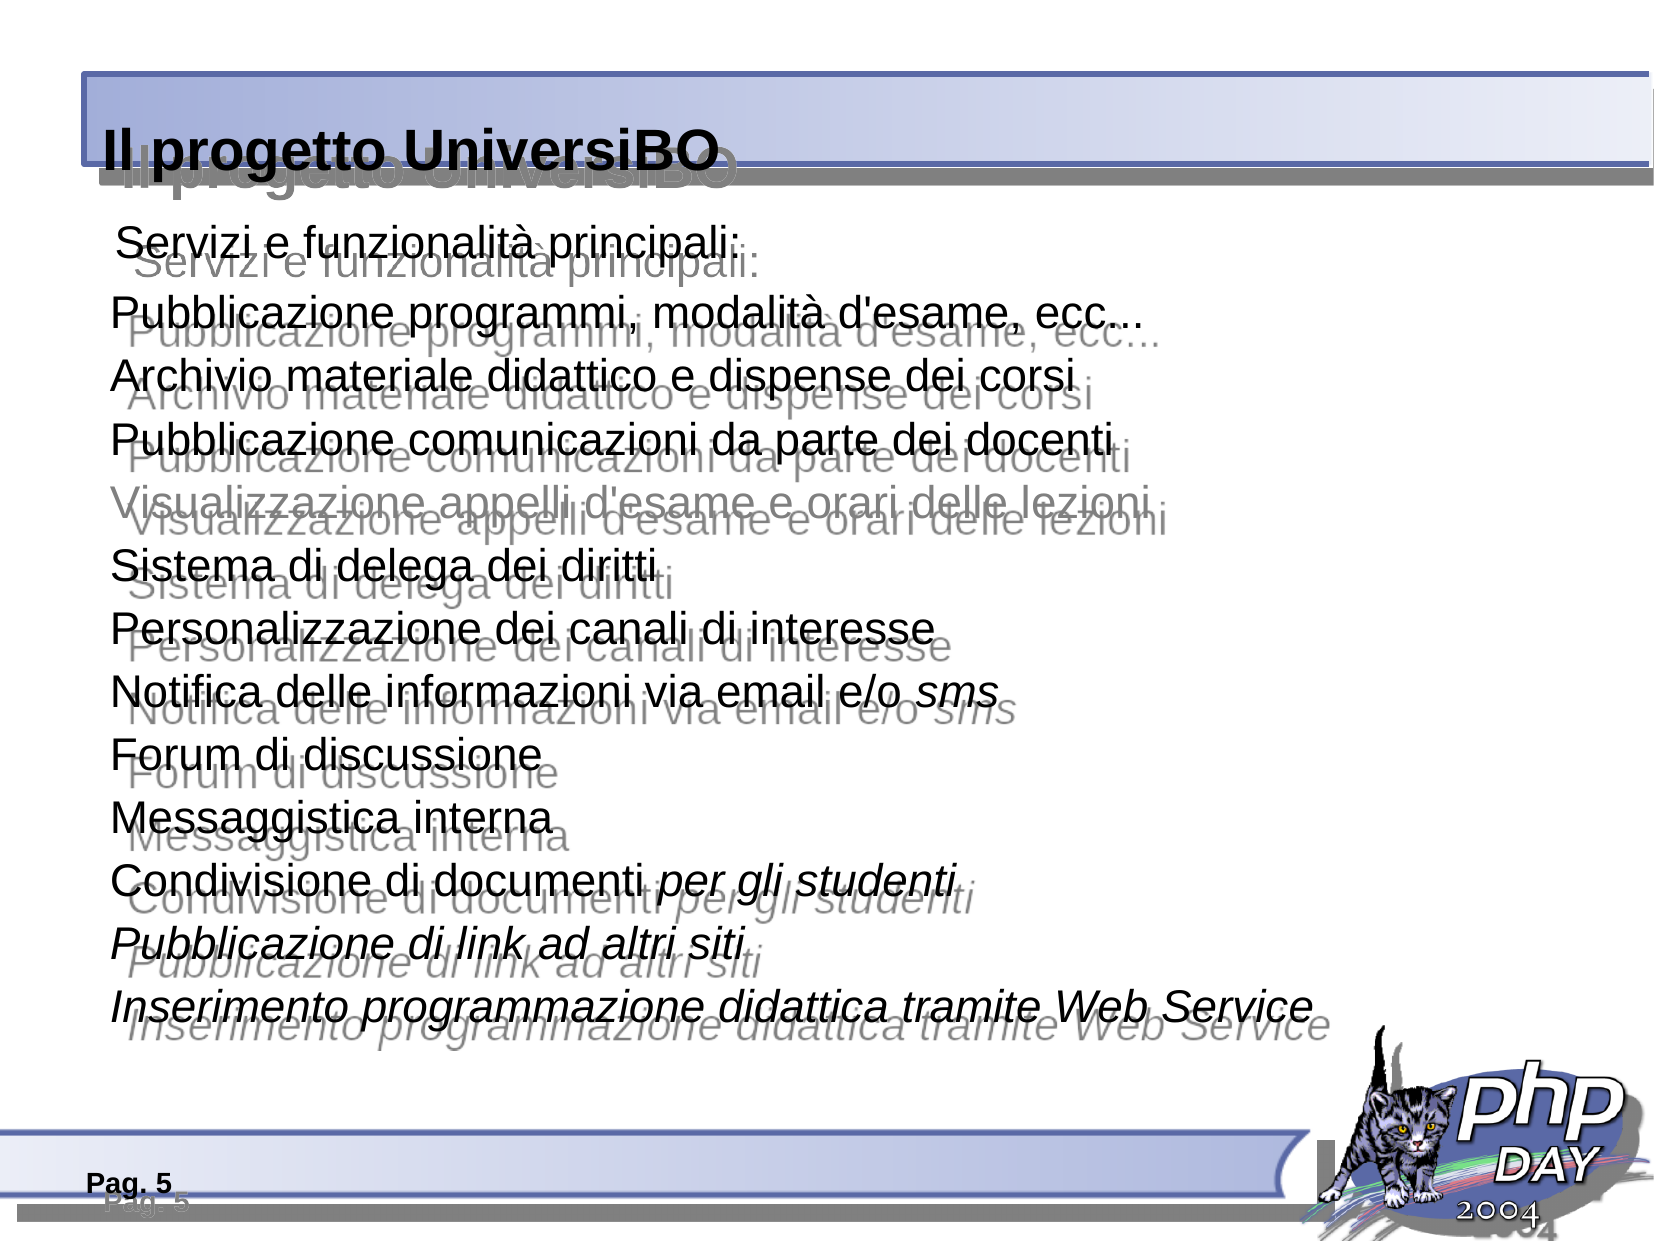

Il progetto UniversiBO
Servizi e funzionalità principali:
Pubblicazione programmi, modalità d'esame, ecc...
Archivio materiale didattico e dispense dei corsi
Pubblicazione comunicazioni da parte dei docenti
Visualizzazione appelli d'esame e orari delle lezioni
Sistema di delega dei diritti
Personalizzazione dei canali di interesse
Notifica delle informazioni via email e/o sms
Forum di discussione
Messaggistica interna
Condivisione di documenti per gli studenti
Pubblicazione di link ad altri siti
Inserimento programmazione didattica tramite Web Service